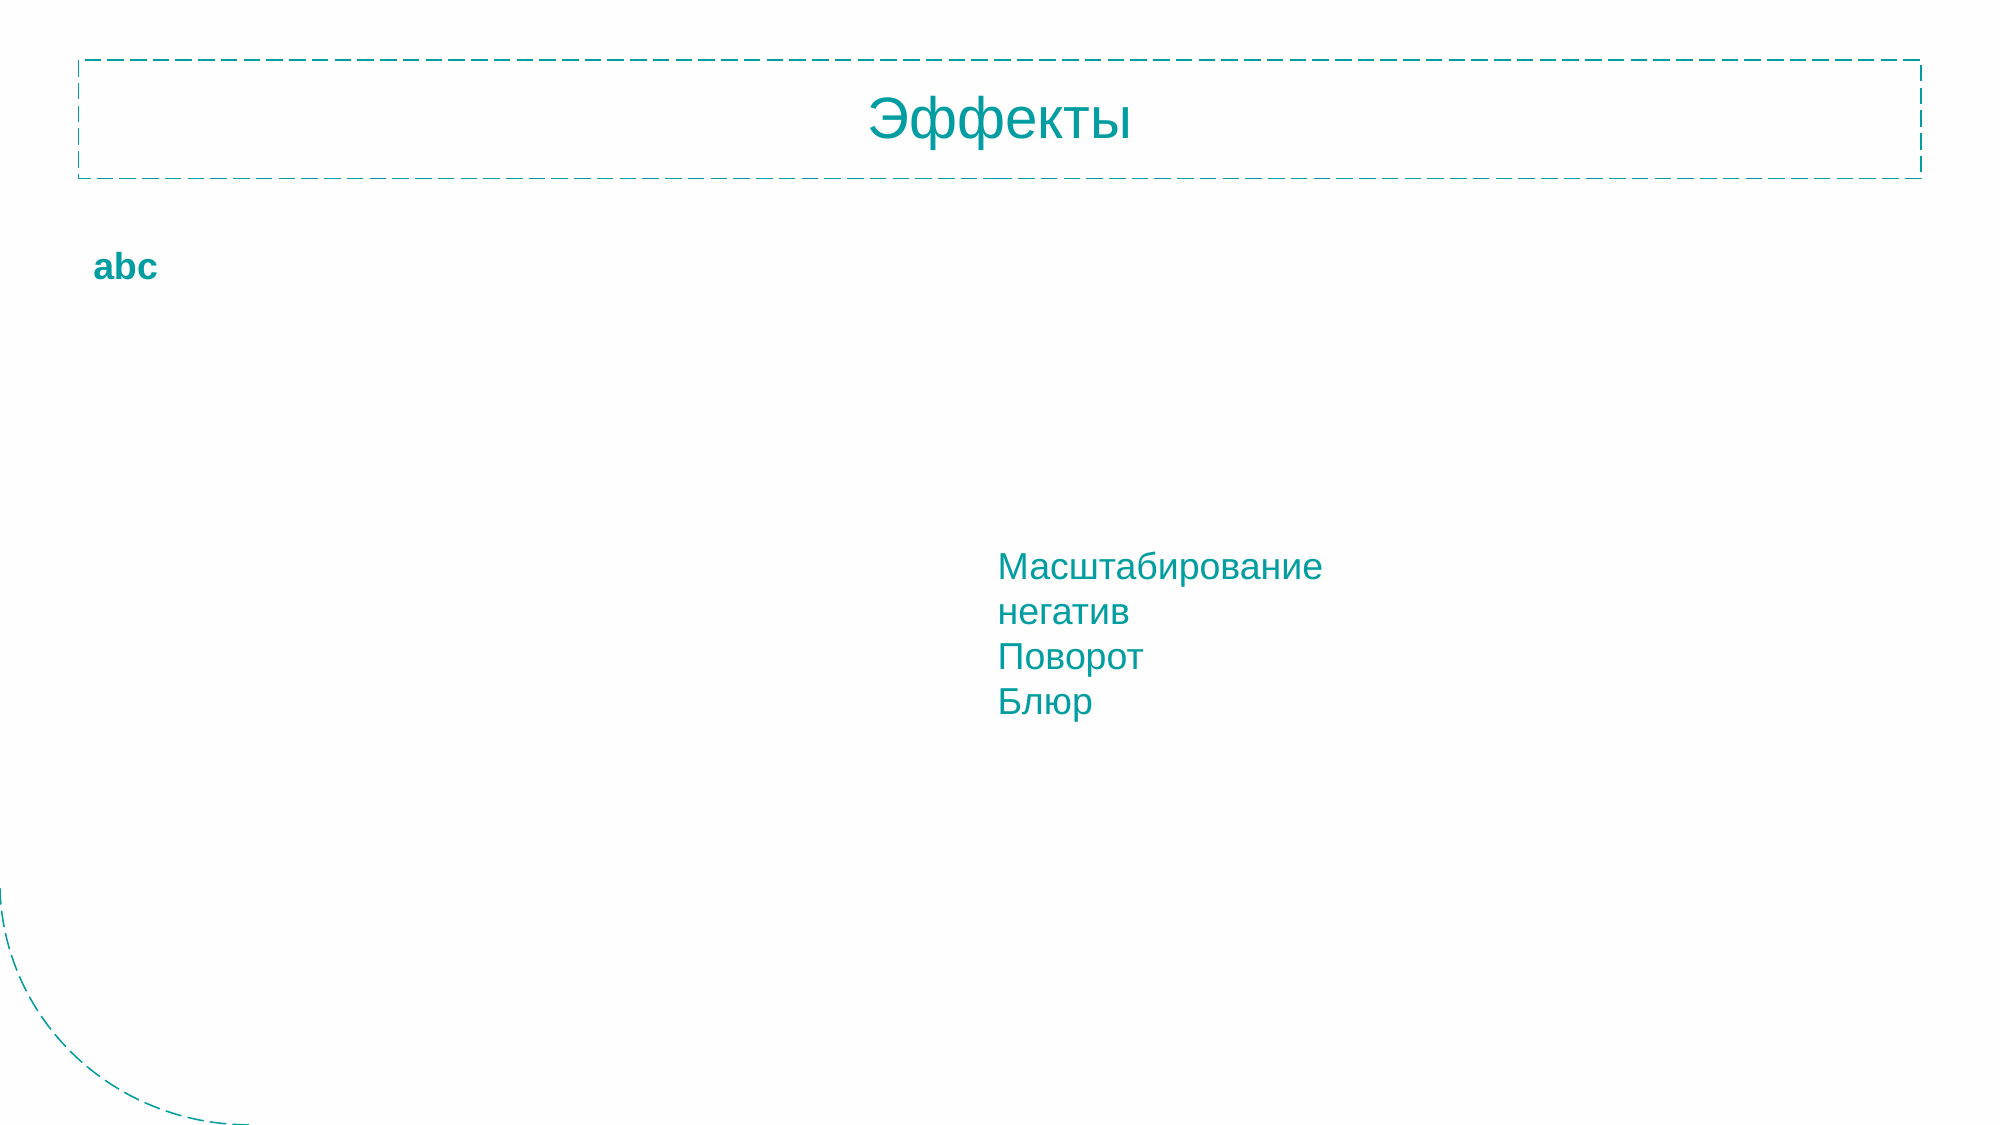

# Эффекты
Масштабирование
негатив
Поворот
Блюр
abc